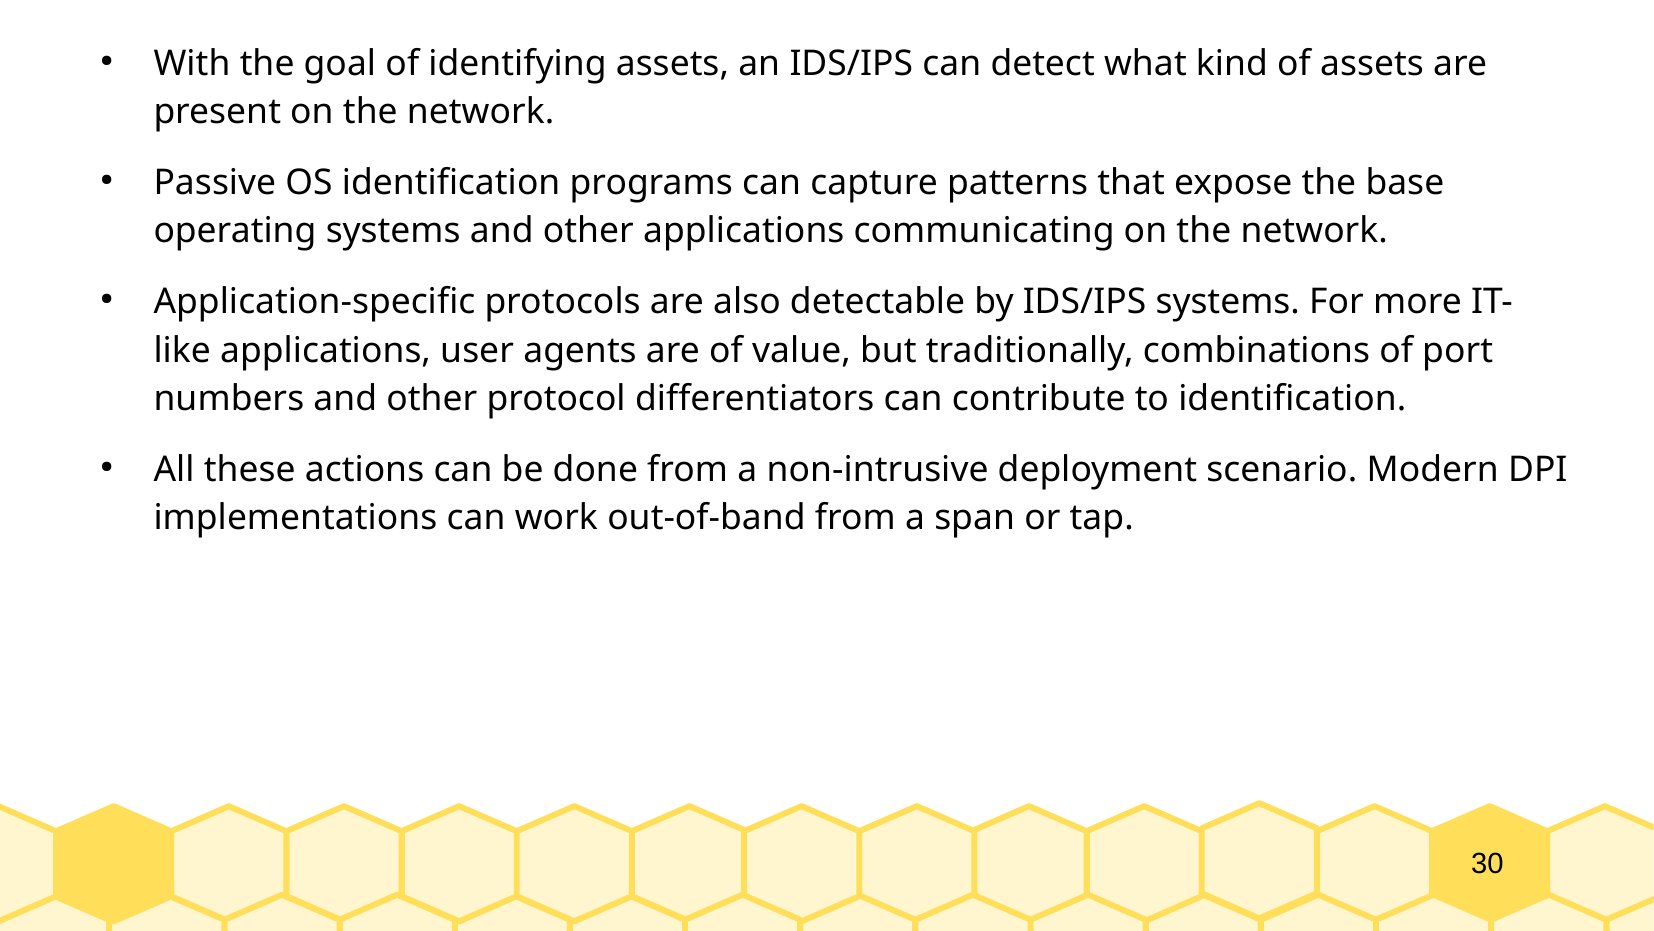

# With the goal of identifying assets, an IDS/IPS can detect what kind of assets are present on the network.
Passive OS identification programs can capture patterns that expose the base operating systems and other applications communicating on the network.
Application-specific protocols are also detectable by IDS/IPS systems. For more IT-like applications, user agents are of value, but traditionally, combinations of port numbers and other protocol differentiators can contribute to identification.
All these actions can be done from a non-intrusive deployment scenario. Modern DPI implementations can work out-of-band from a span or tap.